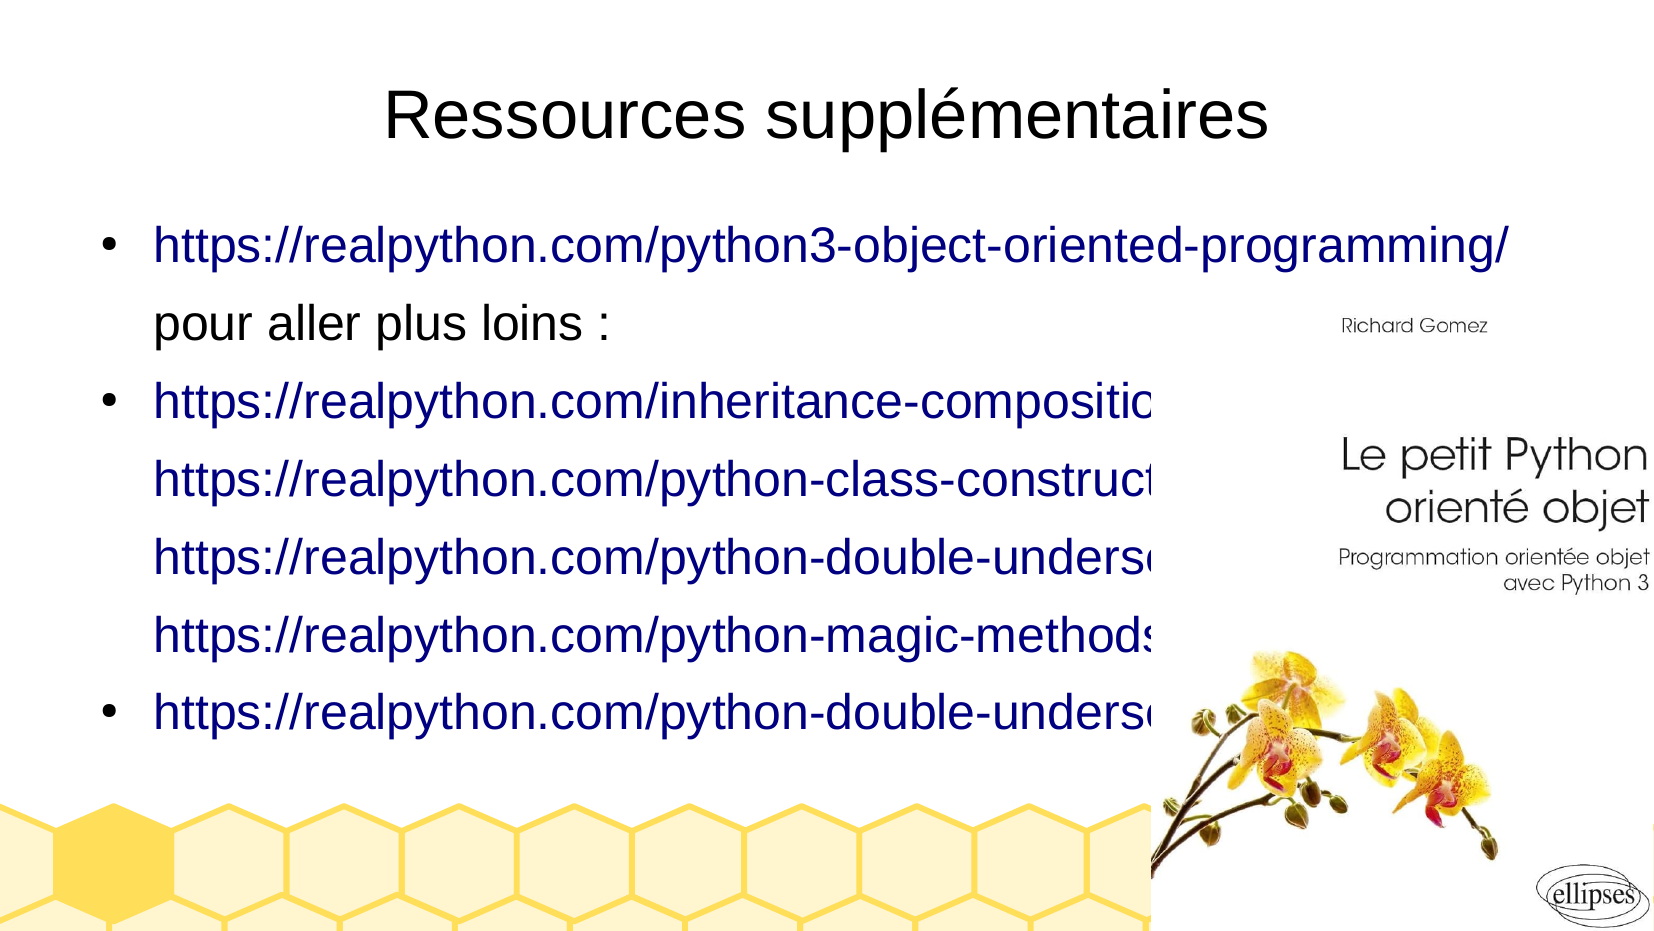

# Ressources supplémentaires
https://realpython.com/python3-object-oriented-programming/
pour aller plus loins :
https://realpython.com/inheritance-composition-python/
https://realpython.com/python-class-constructor/
https://realpython.com/python-double-underscore/
https://realpython.com/python-magic-methods/
https://realpython.com/python-double-underscore/